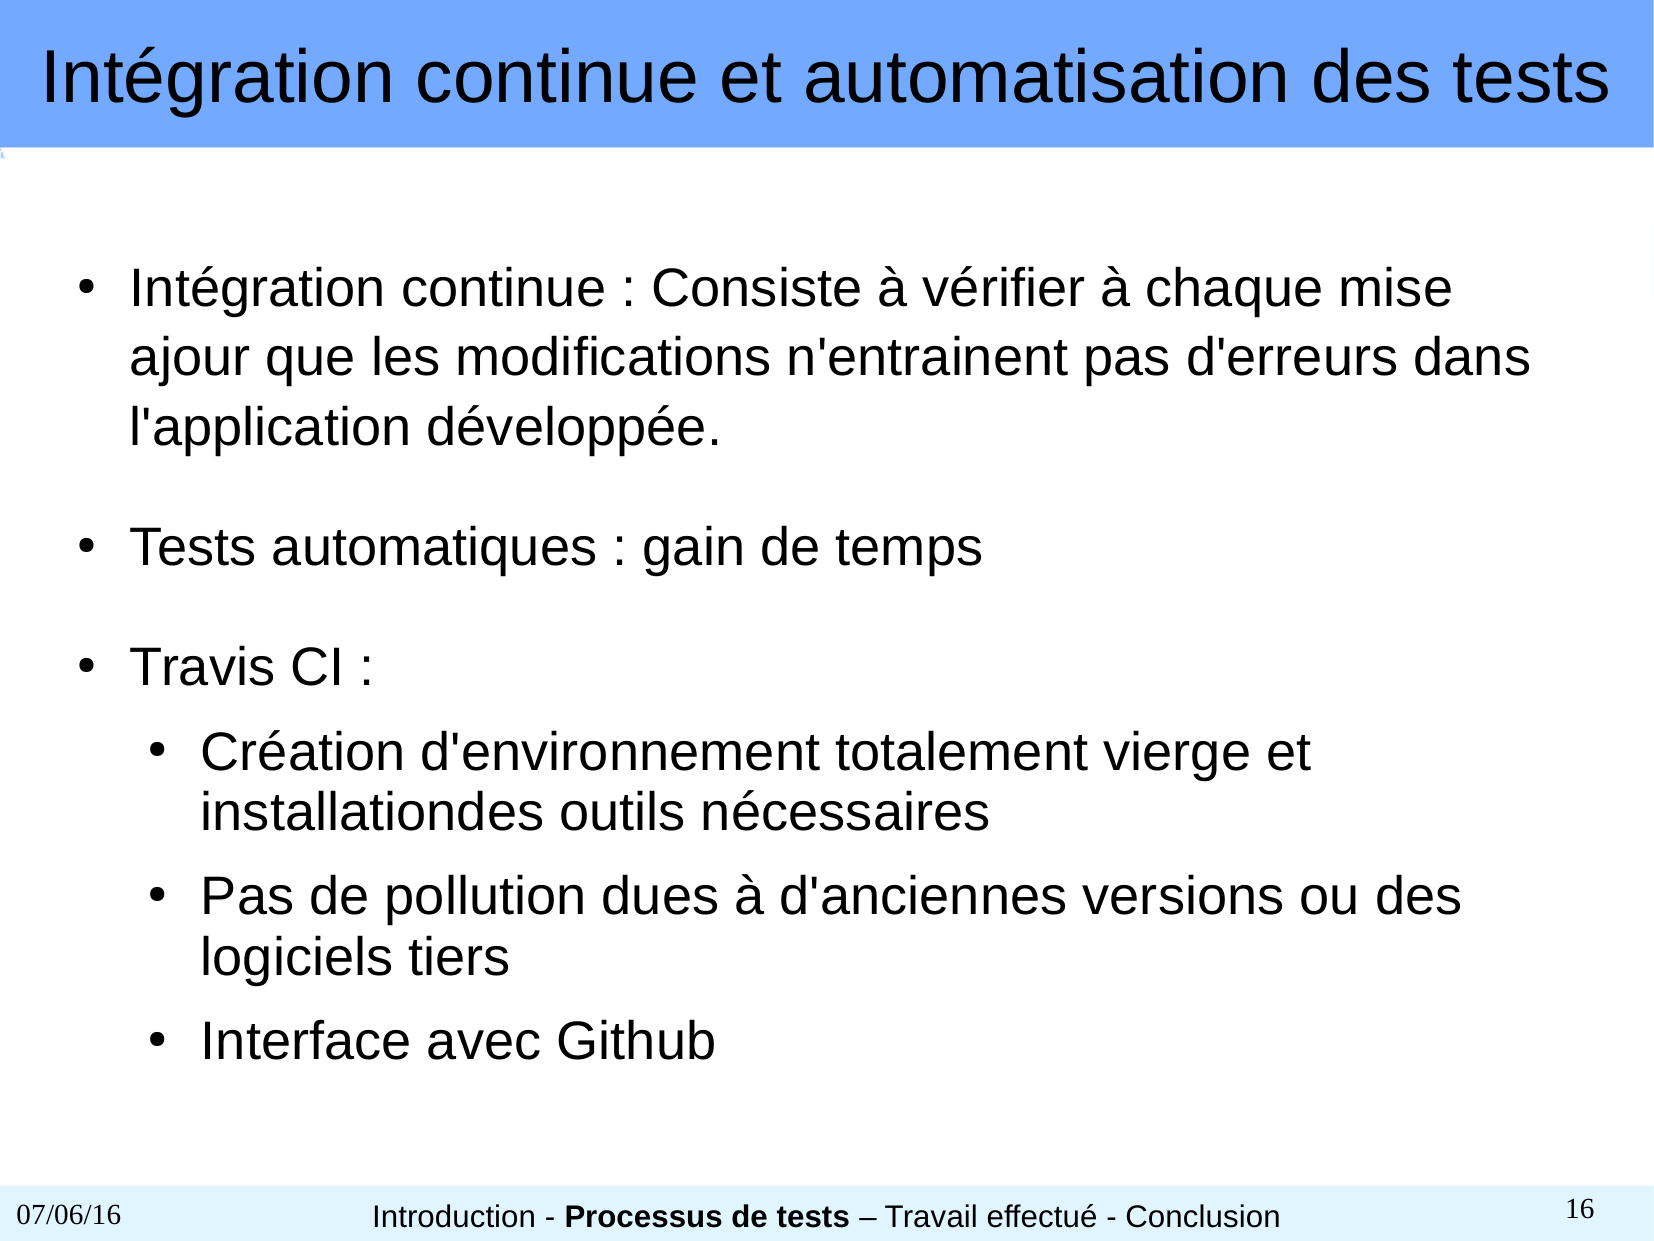

# Intégration continue et automatisation des tests
Intégration continue : Consiste à vérifier à chaque mise ajour que les modifications n'entrainent pas d'erreurs dans l'application développée.
Tests automatiques : gain de temps
Travis CI :
Création d'environnement totalement vierge et installationdes outils nécessaires
Pas de pollution dues à d'anciennes versions ou des logiciels tiers
Interface avec Github